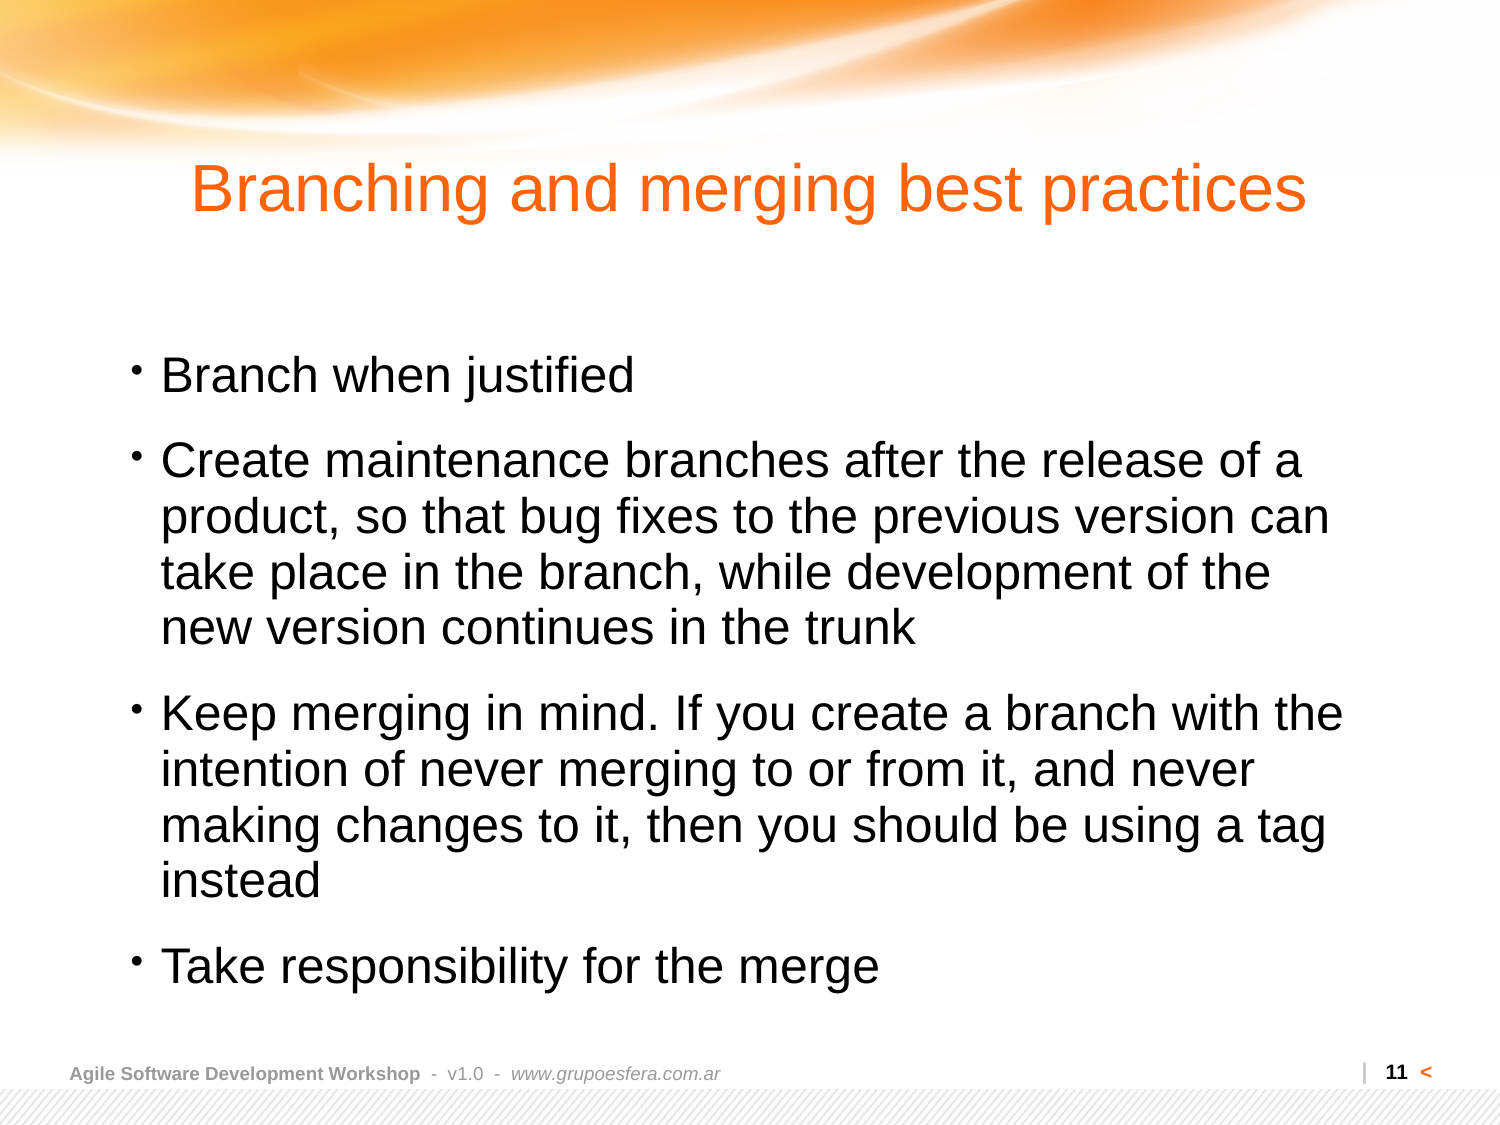

# Branching and merging best practices
Branch when justified
Create maintenance branches after the release of a product, so that bug fixes to the previous version can take place in the branch, while development of the new version continues in the trunk
Keep merging in mind. If you create a branch with the intention of never merging to or from it, and never making changes to it, then you should be using a tag instead
Take responsibility for the merge